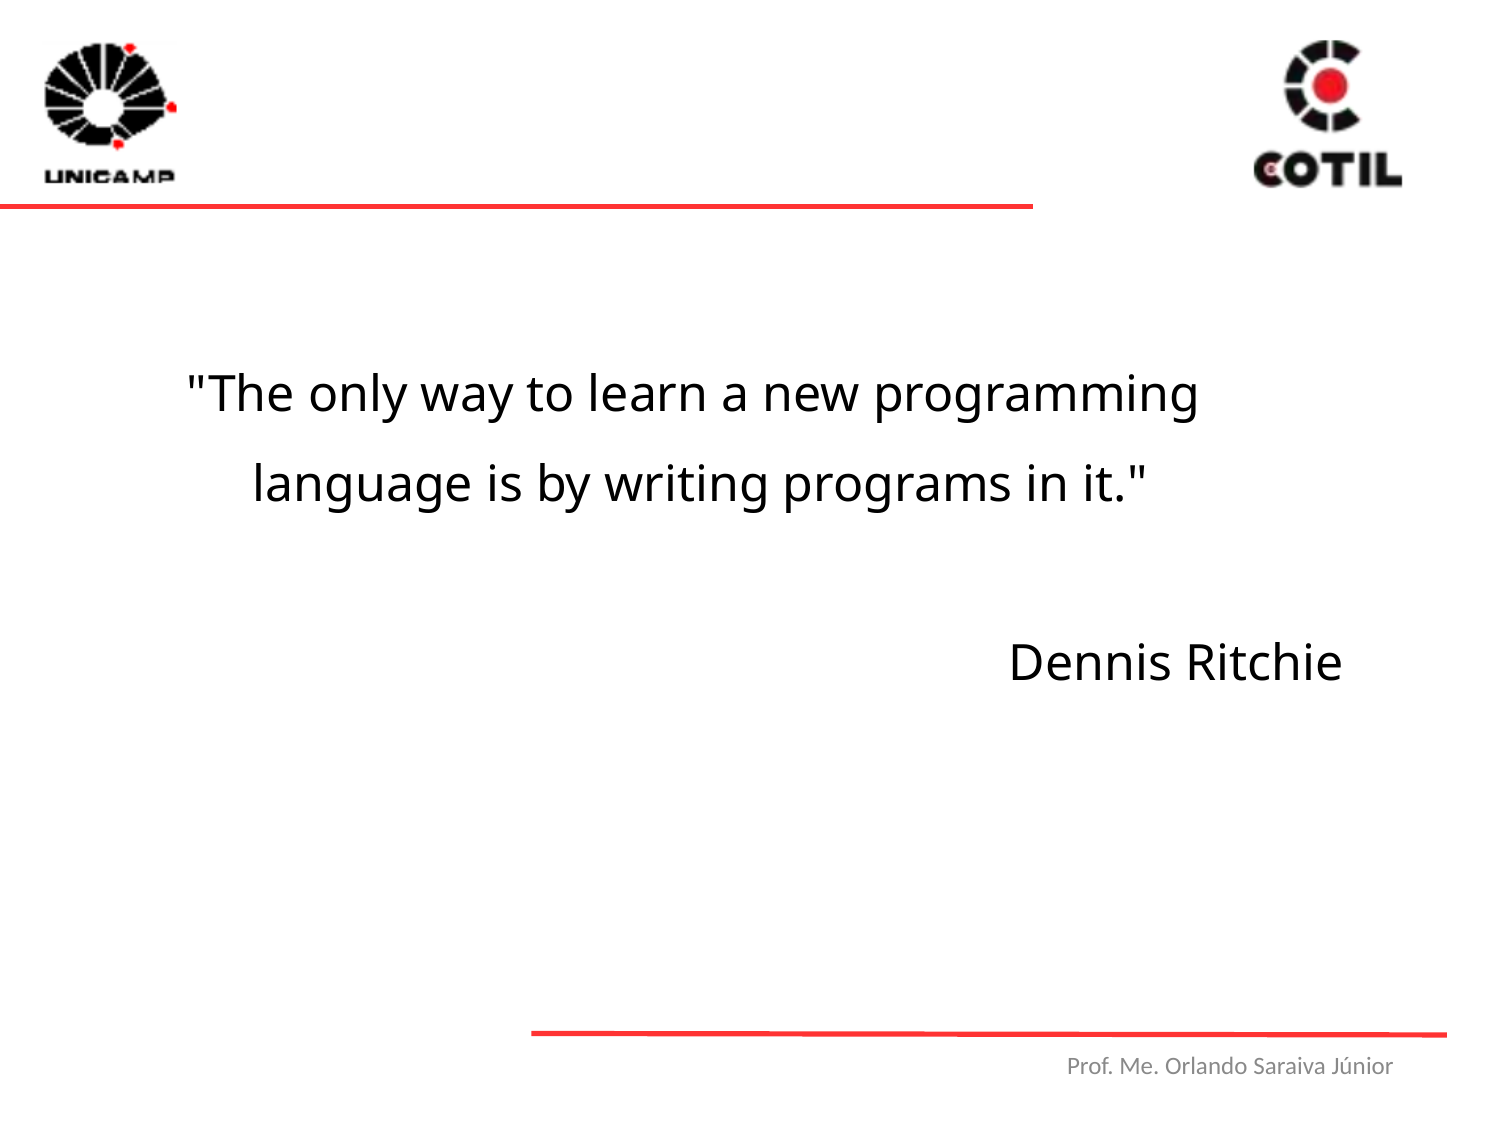

# "The only way to learn a new programming
 language is by writing programs in it."
Dennis Ritchie